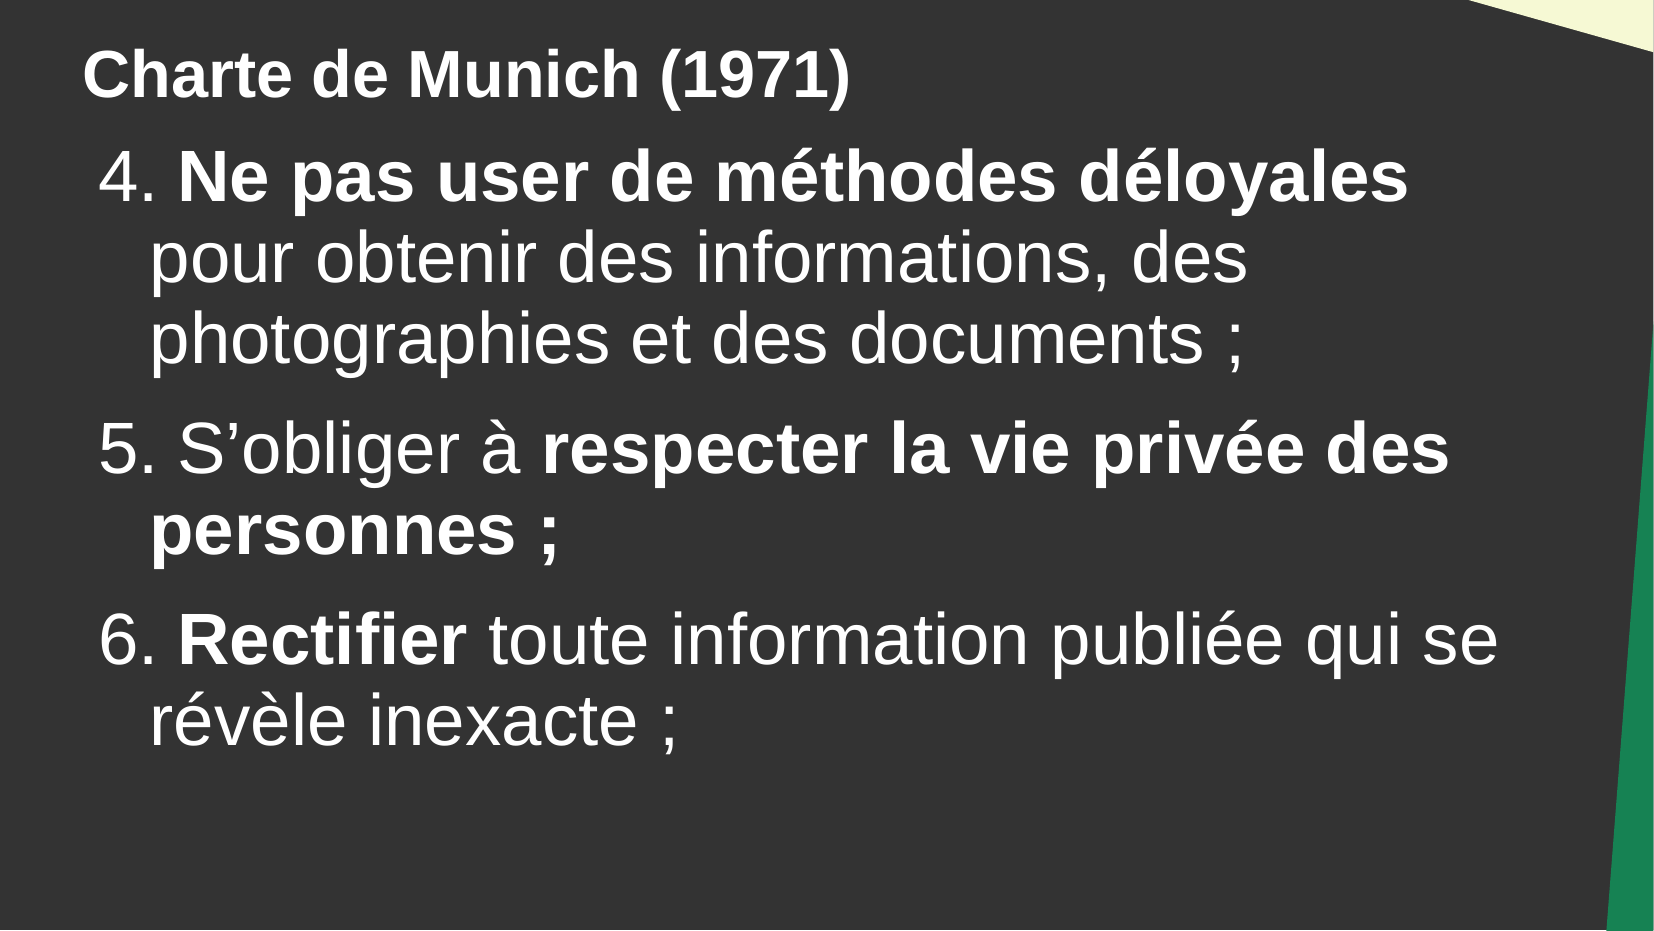

# Charte de Munich (1971)
 Ne pas user de méthodes déloyales pour obtenir des informations, des photographies et des documents ;
 S’obliger à respecter la vie privée des personnes ;
 Rectifier toute information publiée qui se révèle inexacte ;